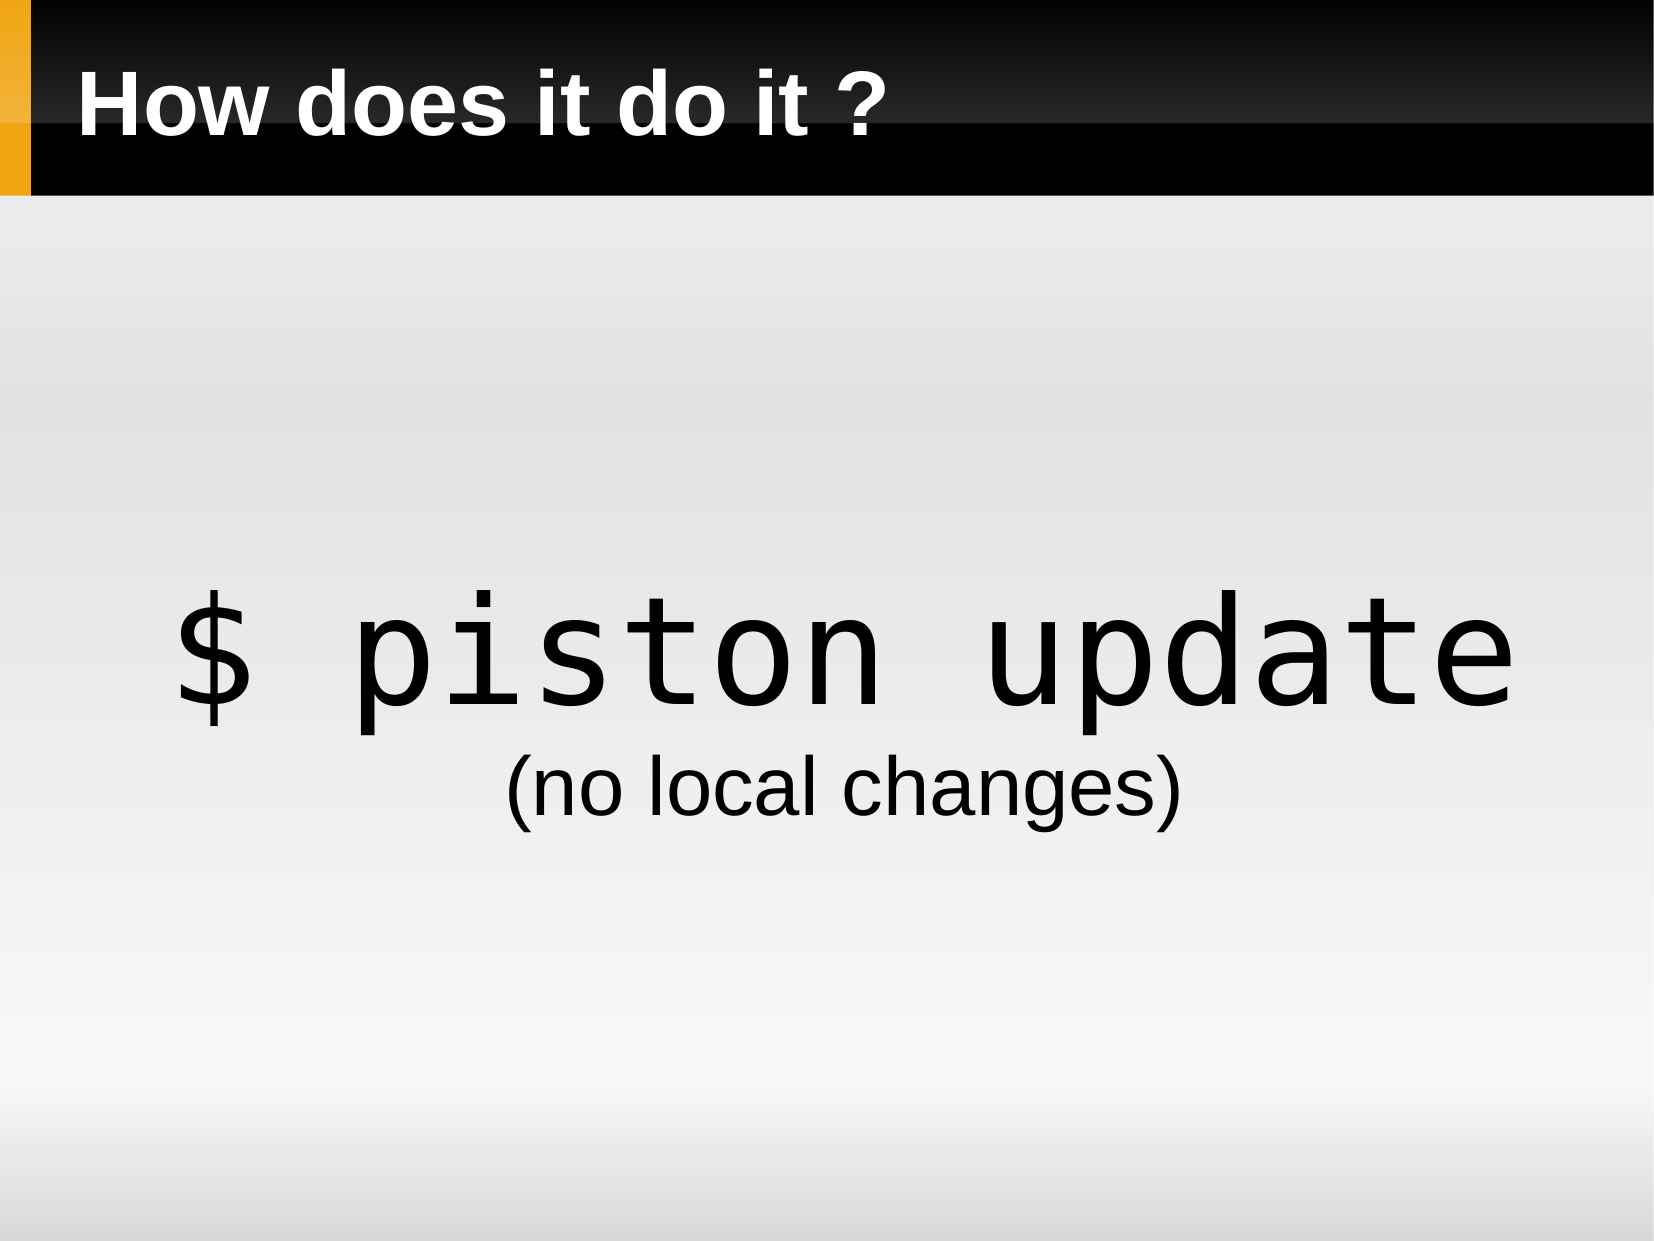

# How does it do it ?
$ piston update
(no local changes)